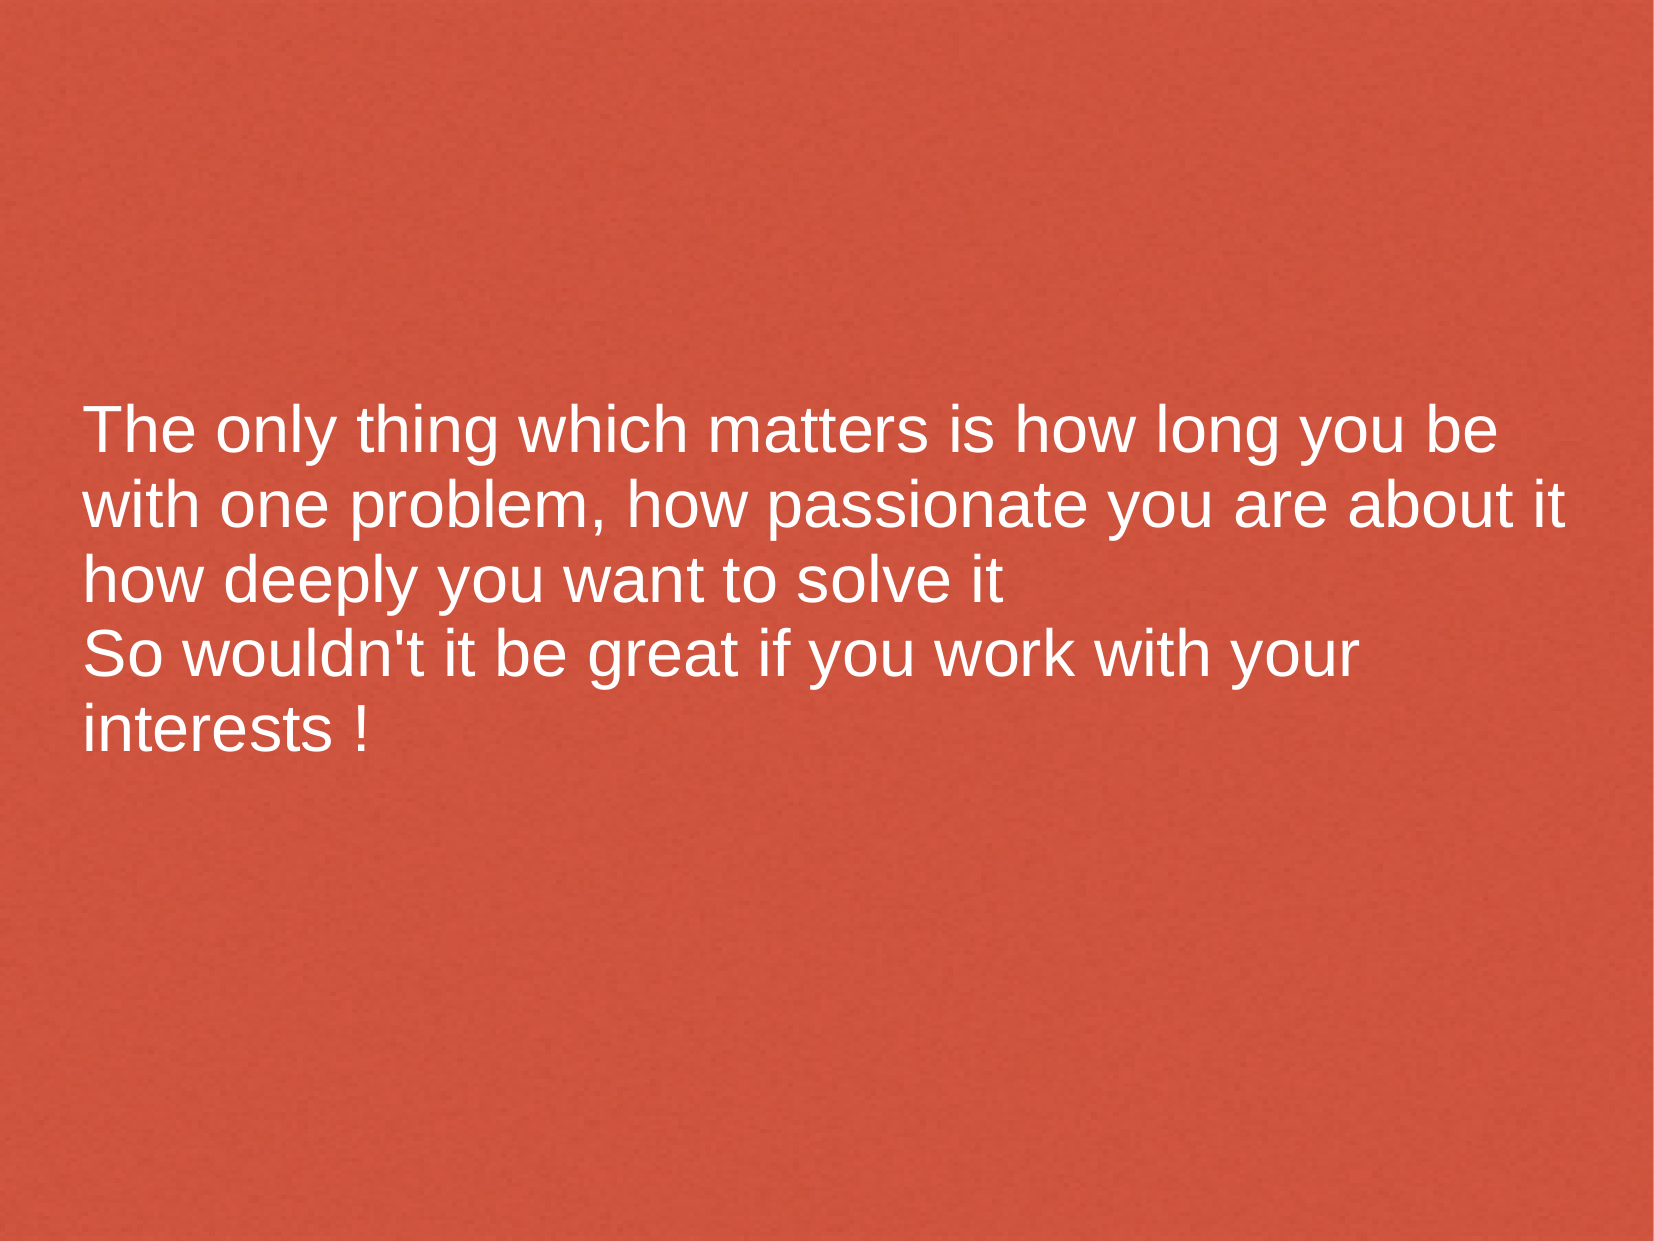

# The only thing which matters is how long you be with one problem, how passionate you are about it
how deeply you want to solve it
So wouldn't it be great if you work with your interests !